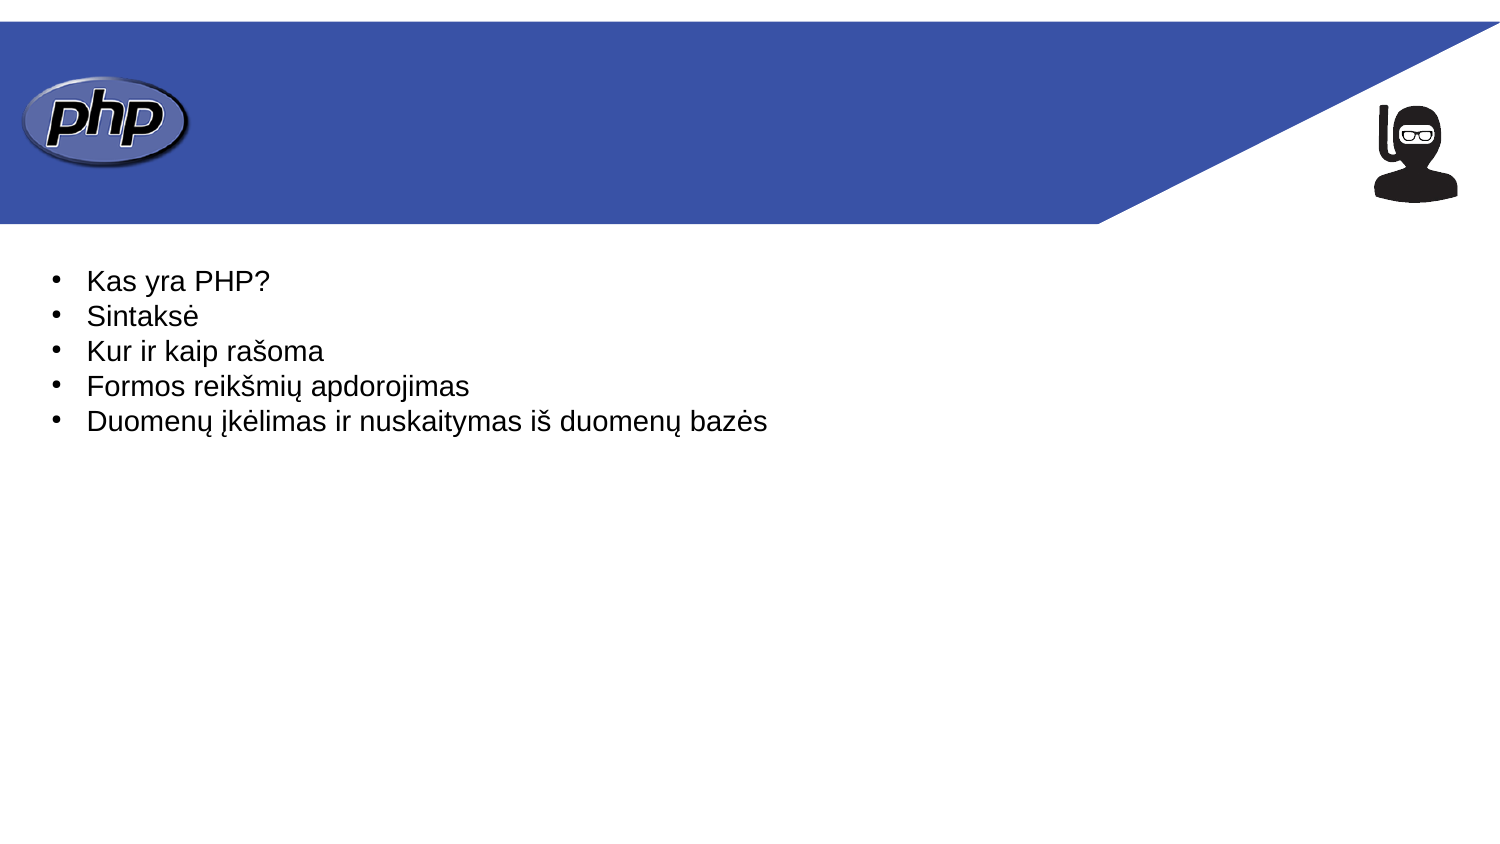

Kas yra PHP?
Sintaksė
Kur ir kaip rašoma
Formos reikšmių apdorojimas
Duomenų įkėlimas ir nuskaitymas iš duomenų bazės